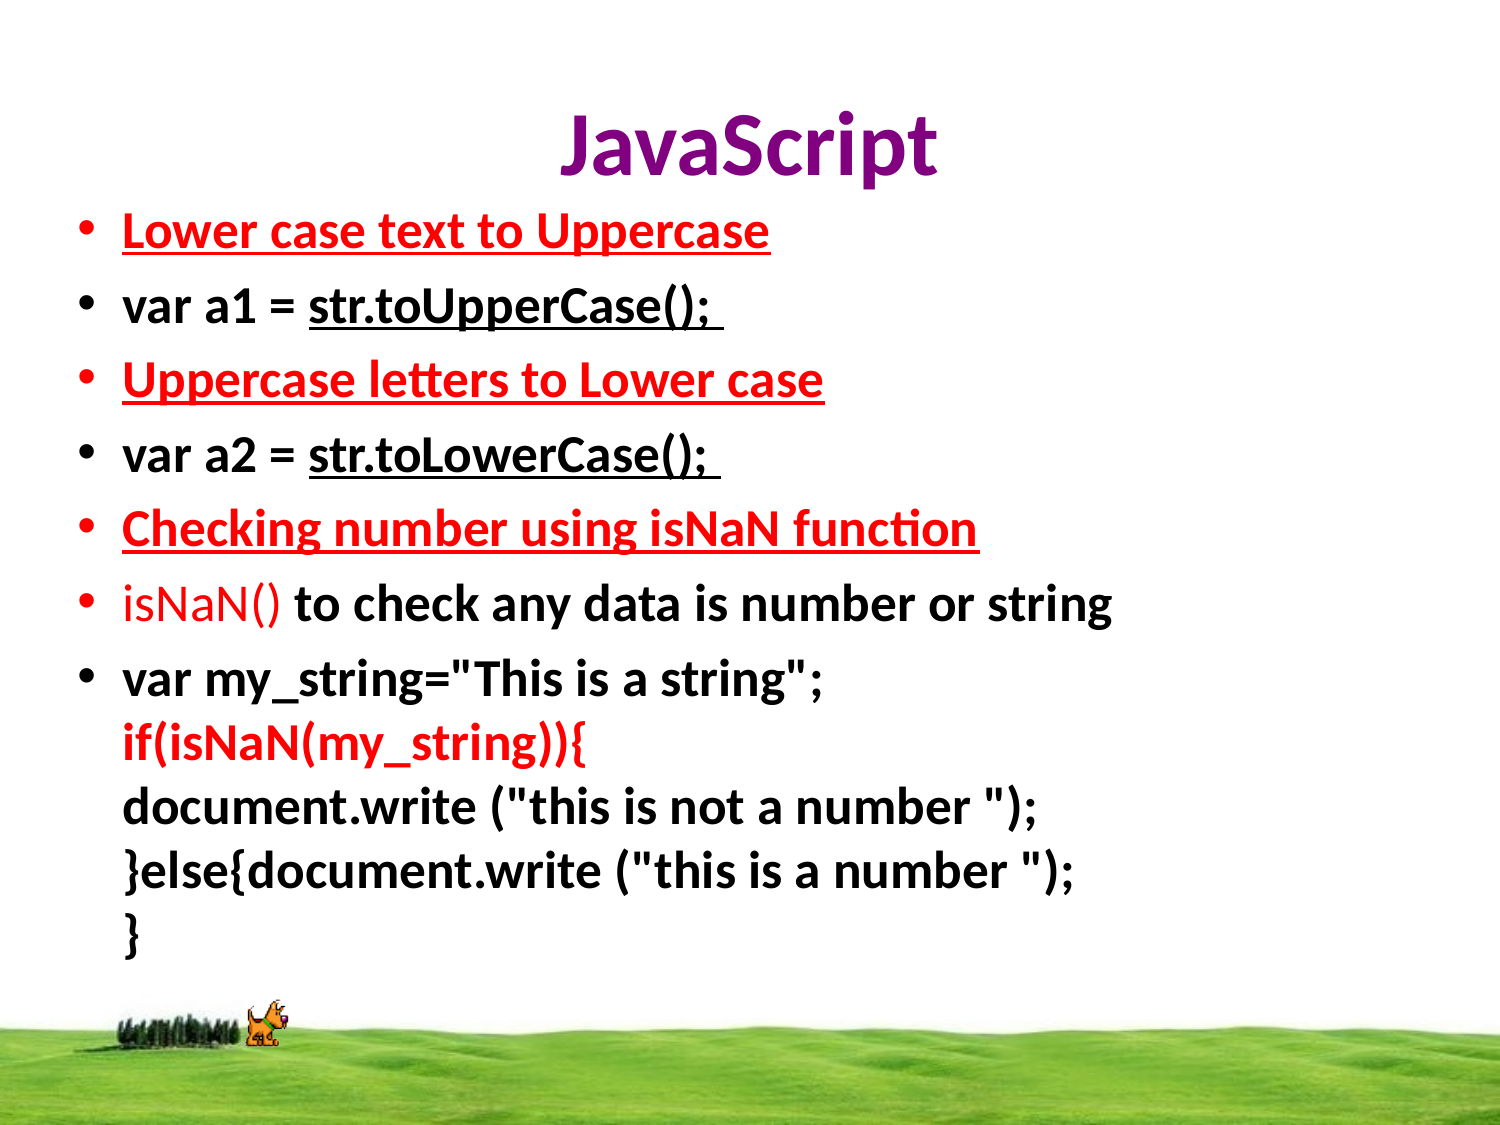

# JavaScript
Lower case text to Uppercase
var a1 = str.toUpperCase();
Uppercase letters to Lower case
var a2 = str.toLowerCase();
Checking number using isNaN function
isNaN() to check any data is number or string
var my_string="This is a string";
if(isNaN(my_string)){
document.write ("this is not a number ");
}else{document.write ("this is a number ");
}